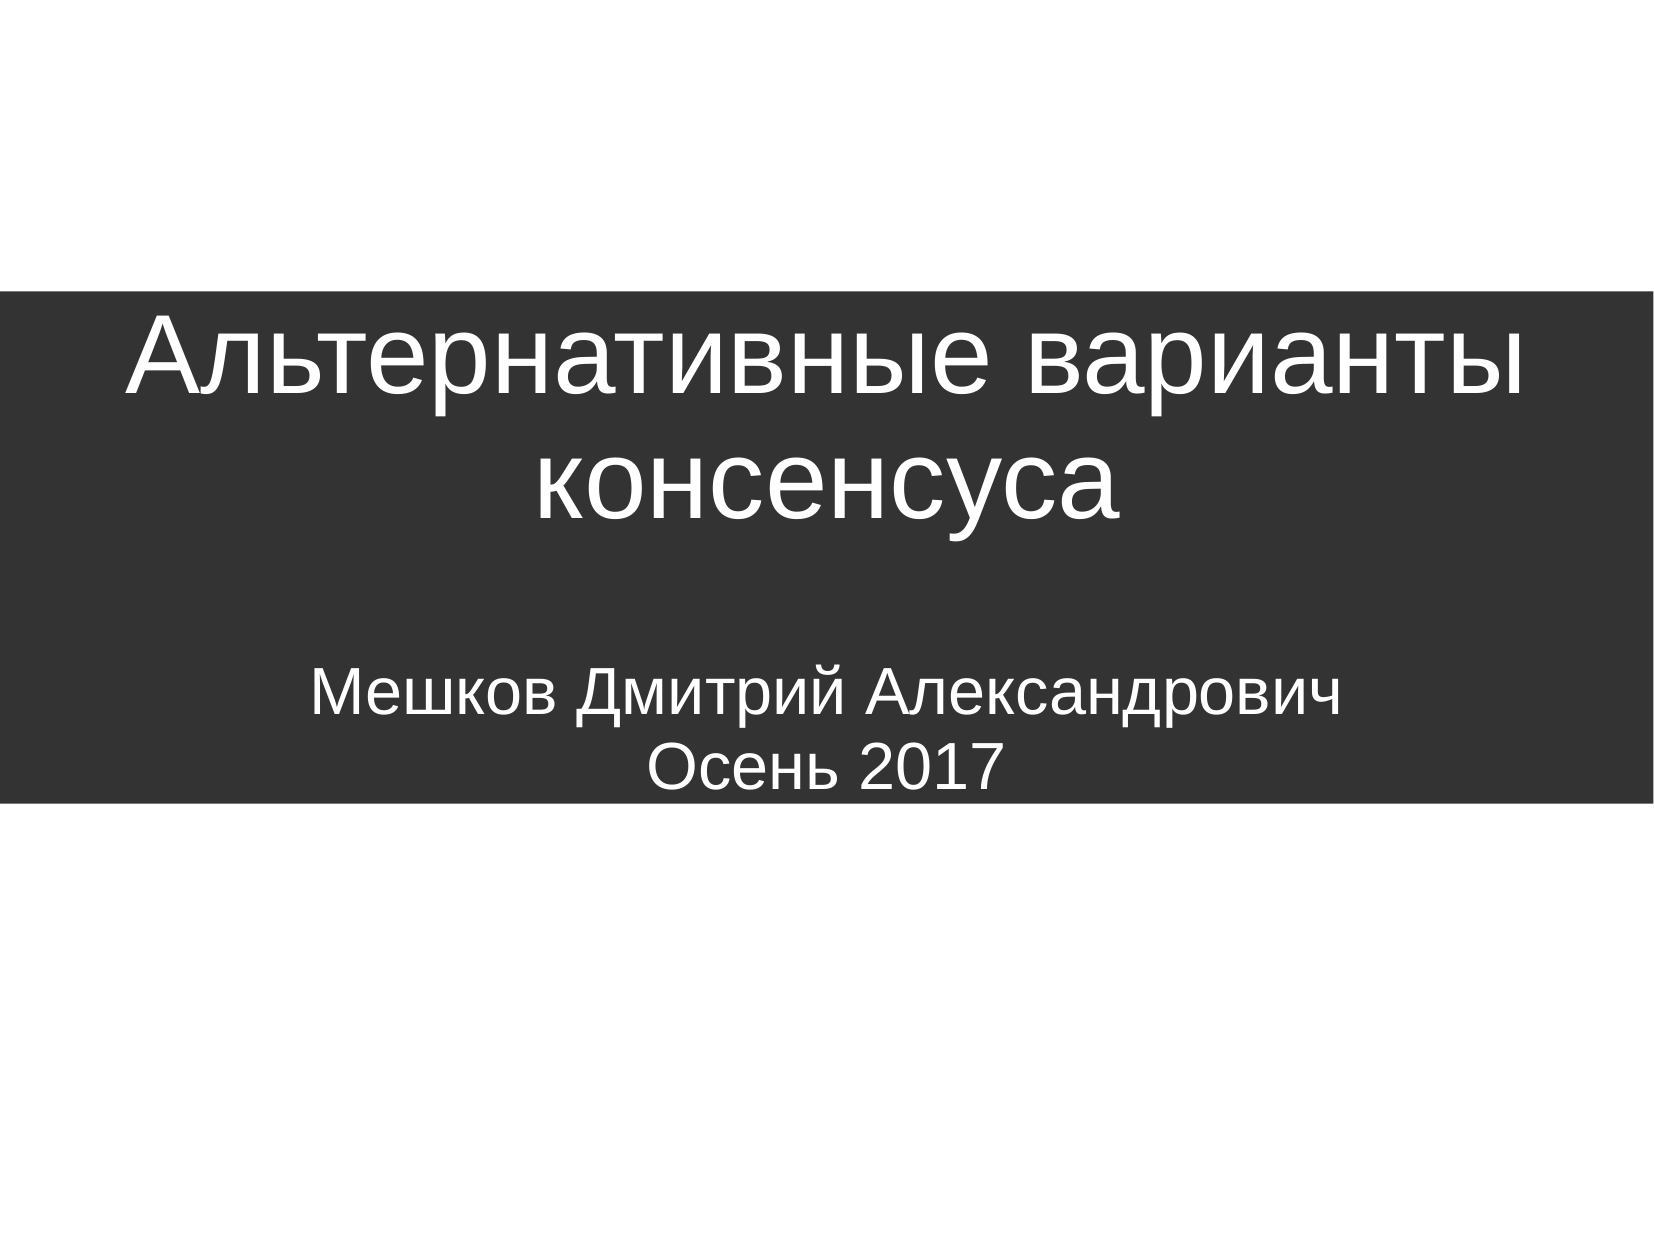

# Альтернативные варианты консенсуса
Мешков Дмитрий Александрович
Осень 2017